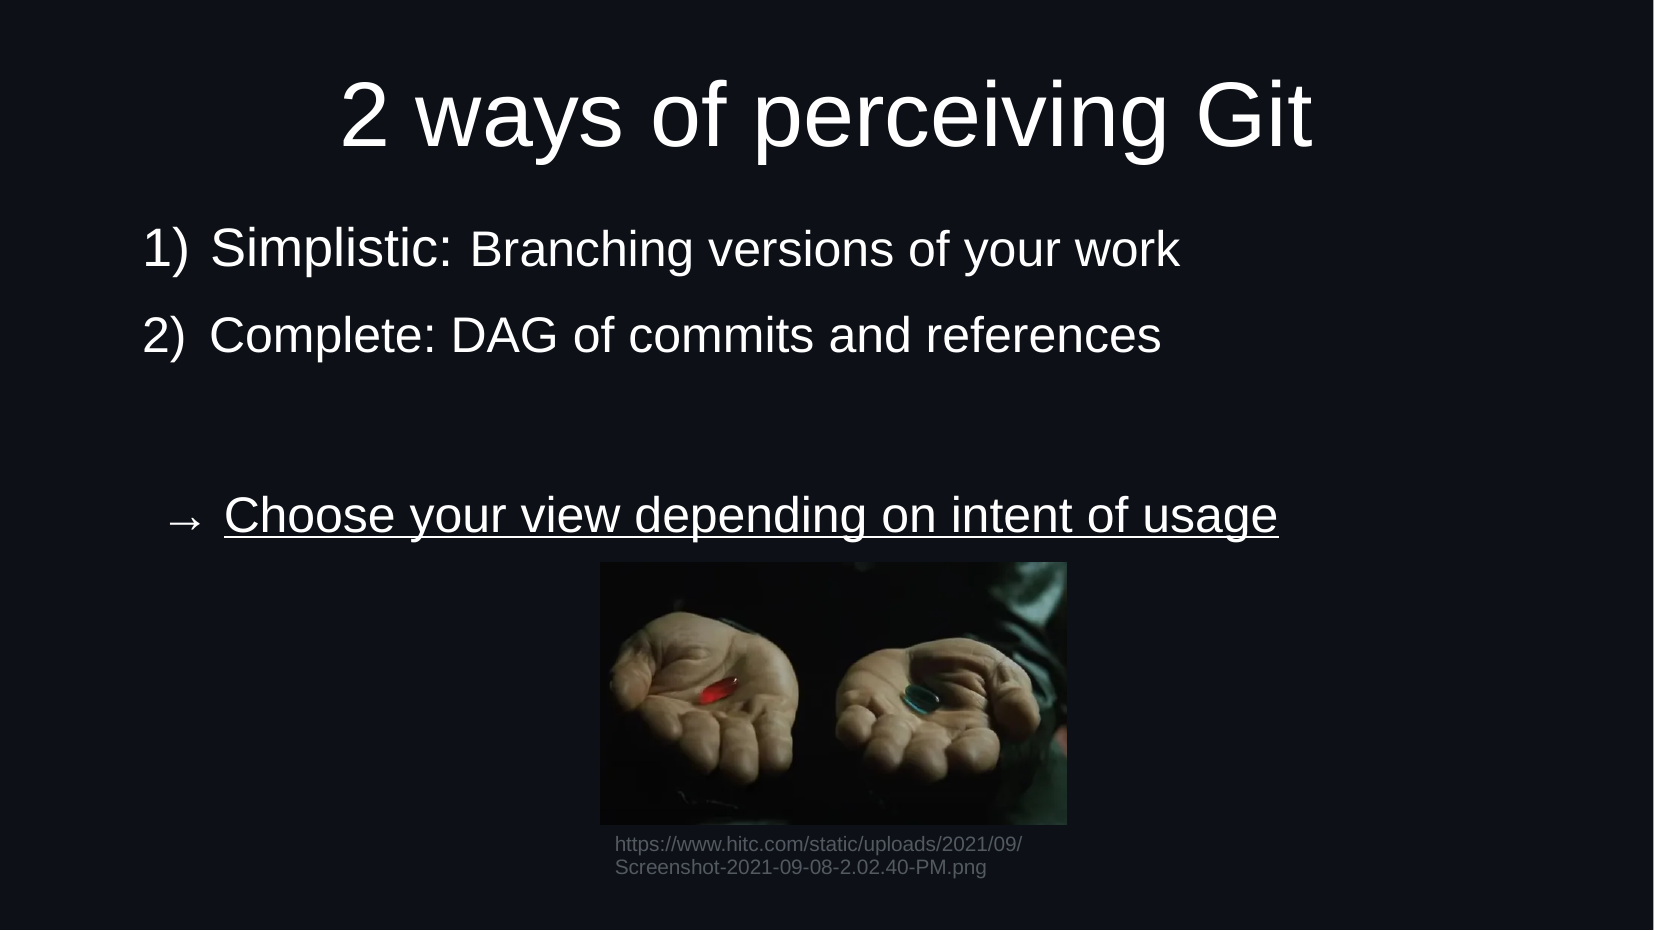

# 2 ways of perceiving Git
 Simplistic: Branching versions of your work
 Complete: DAG of commits and references
→ Choose your view depending on intent of usage
https://www.hitc.com/static/uploads/2021/09/Screenshot-2021-09-08-2.02.40-PM.png